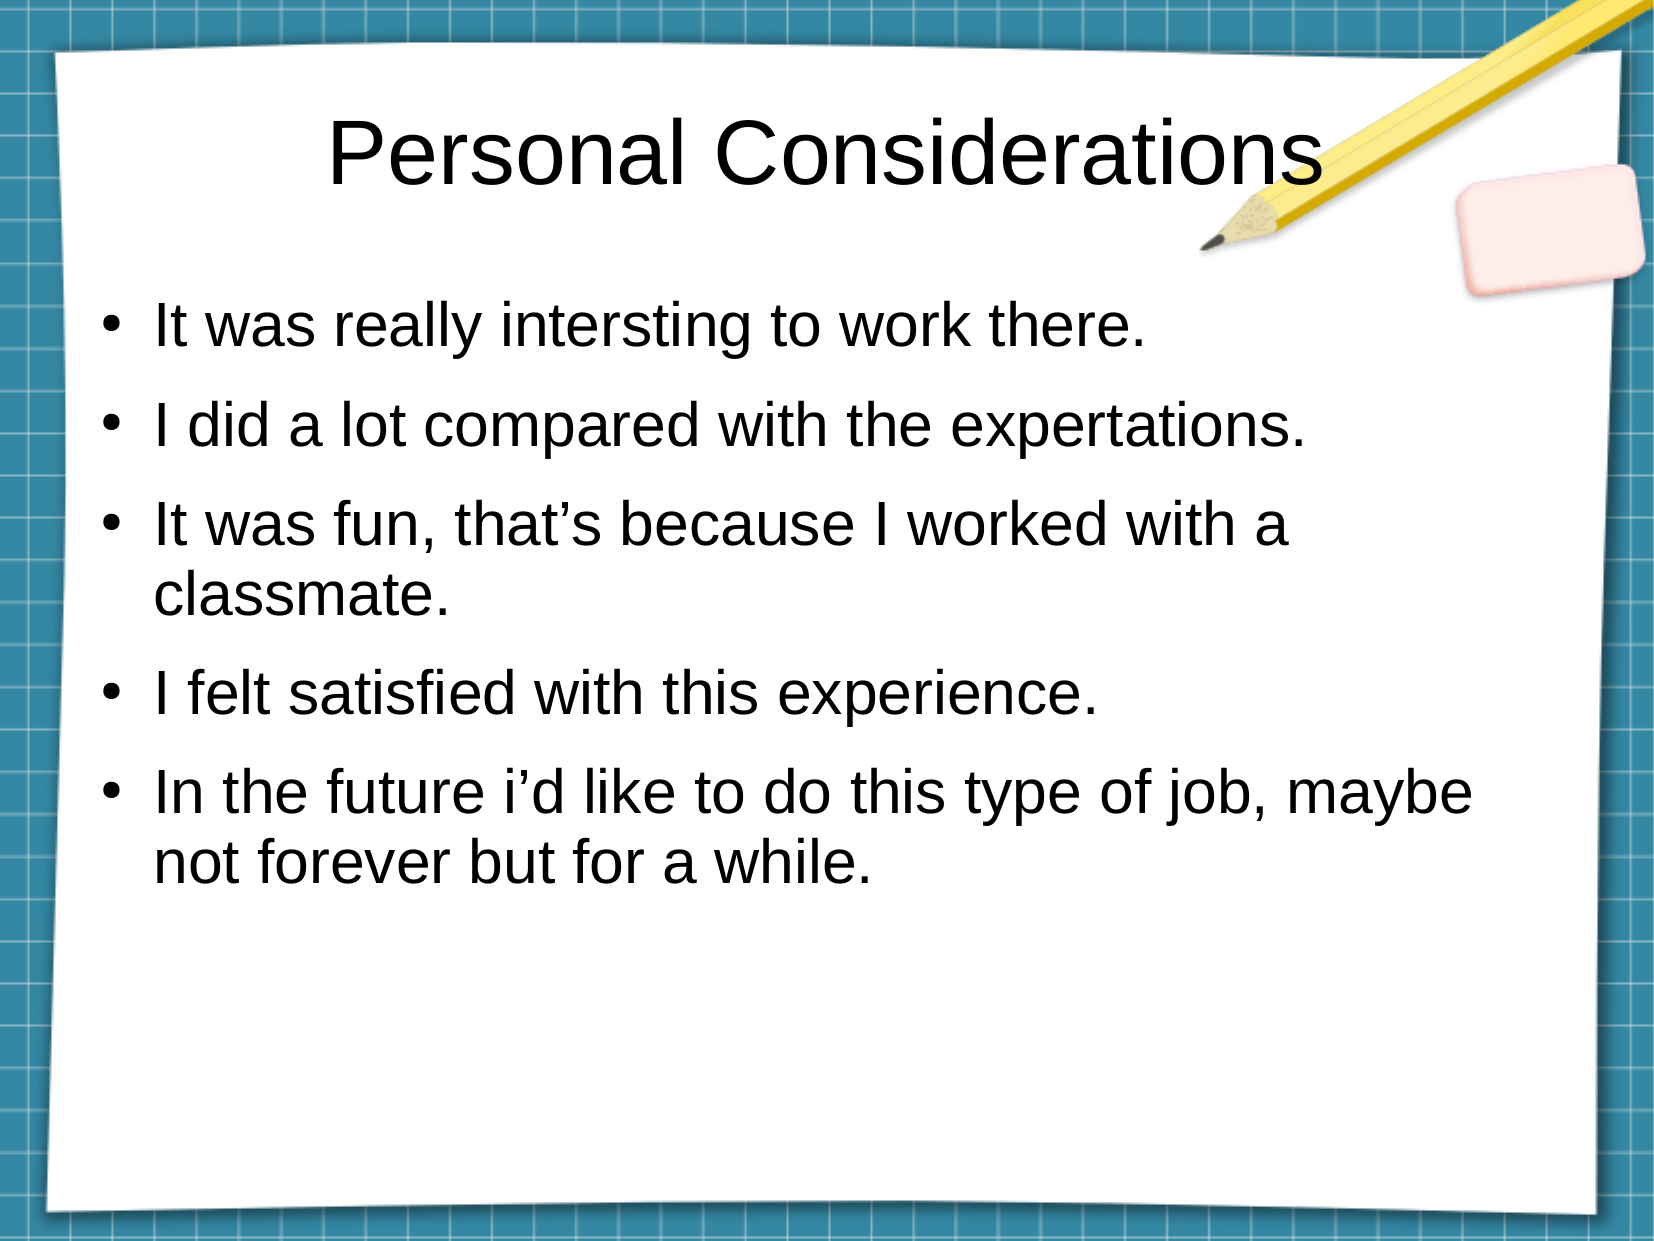

# Personal Considerations
It was really intersting to work there.
I did a lot compared with the expertations.
It was fun, that’s because I worked with a classmate.
I felt satisfied with this experience.
In the future i’d like to do this type of job, maybe not forever but for a while.